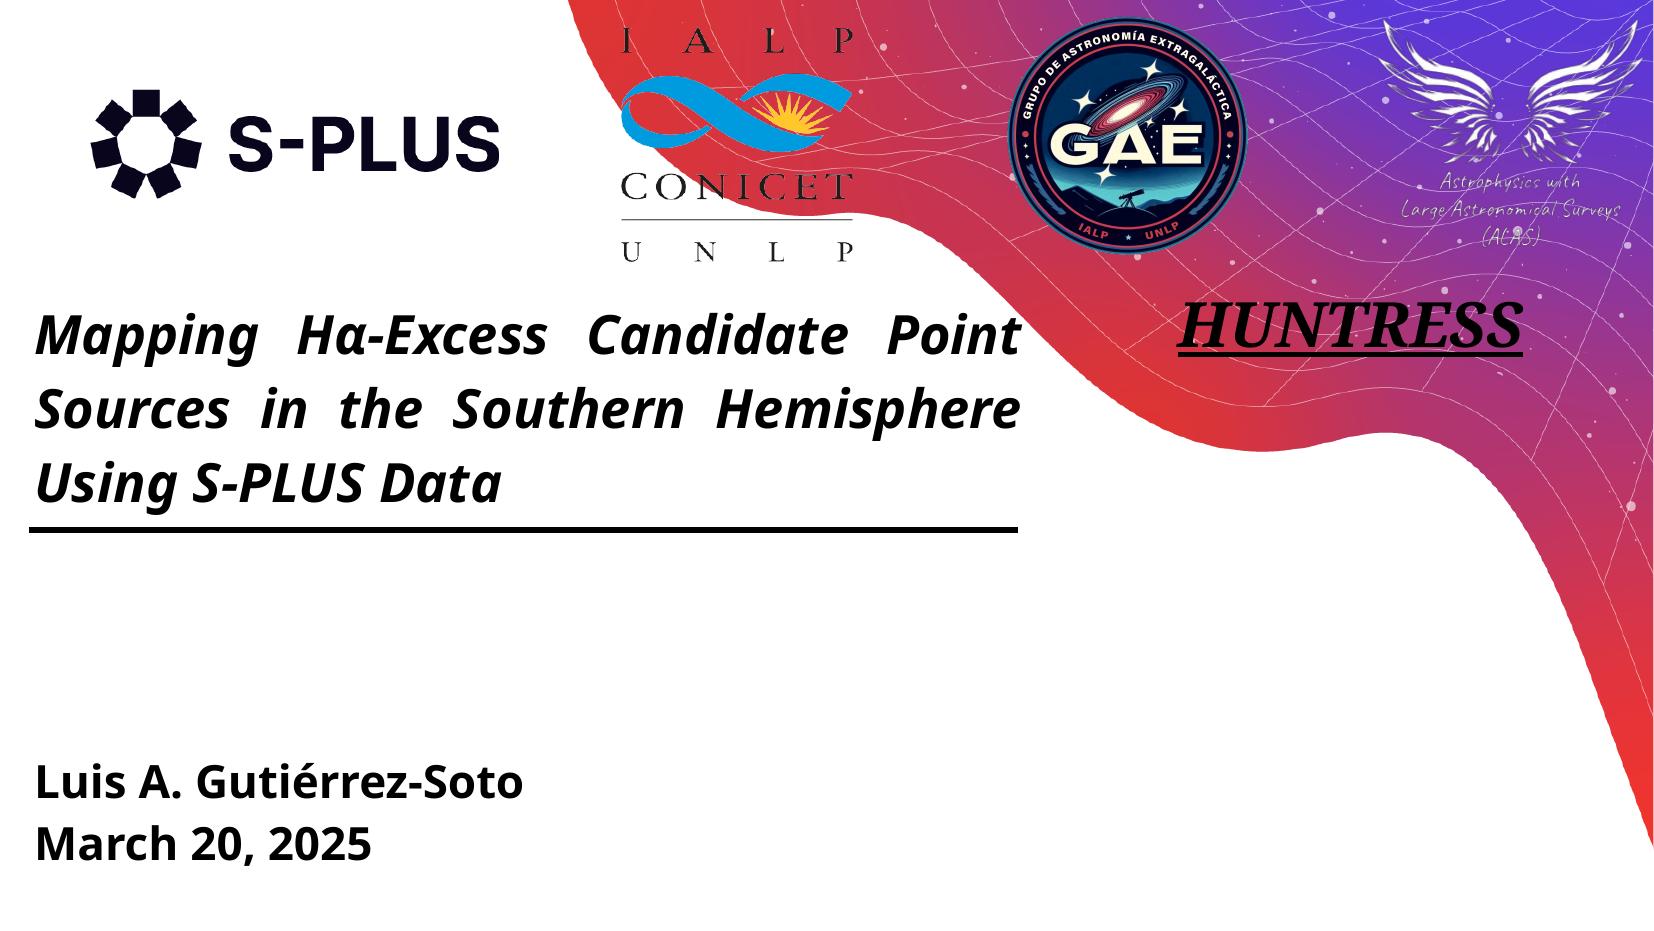

HUNTRESS
Mapping Hα-Excess Candidate Point Sources in the Southern Hemisphere Using S-PLUS Data
Luis A. Gutiérrez-Soto
March 20, 2025